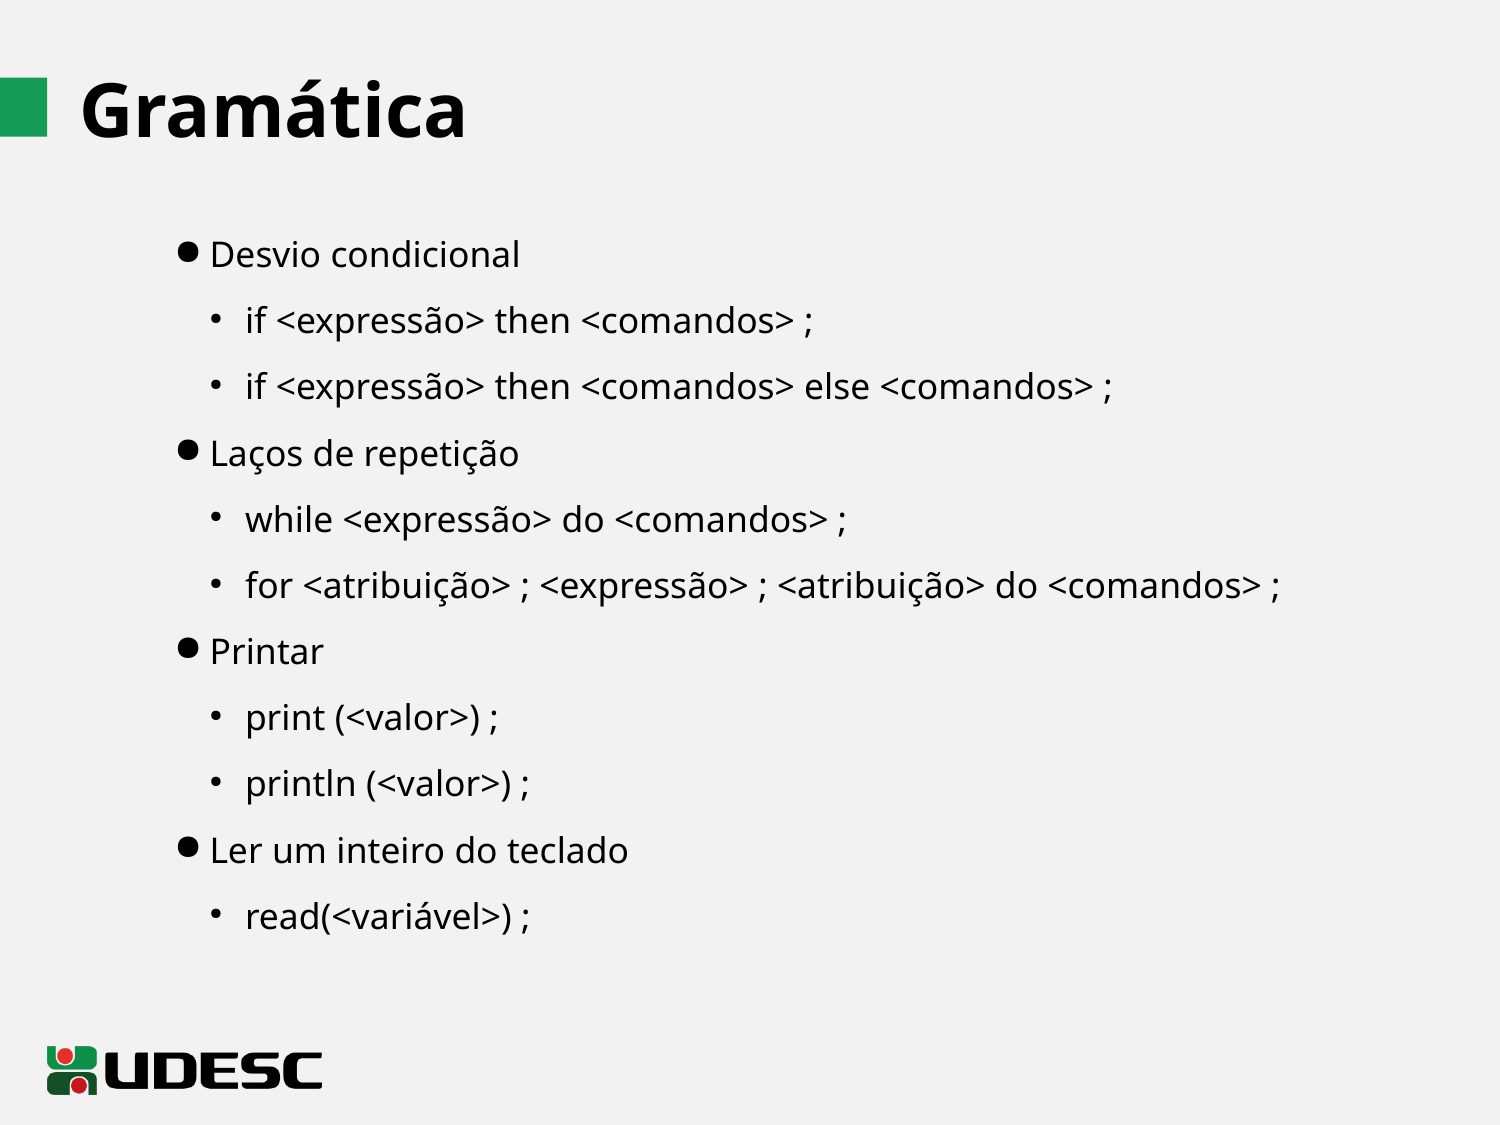

Gramática
Desvio condicional
if <expressão> then <comandos> ;
if <expressão> then <comandos> else <comandos> ;
Laços de repetição
while <expressão> do <comandos> ;
for <atribuição> ; <expressão> ; <atribuição> do <comandos> ;
Printar
print (<valor>) ;
println (<valor>) ;
Ler um inteiro do teclado
read(<variável>) ;